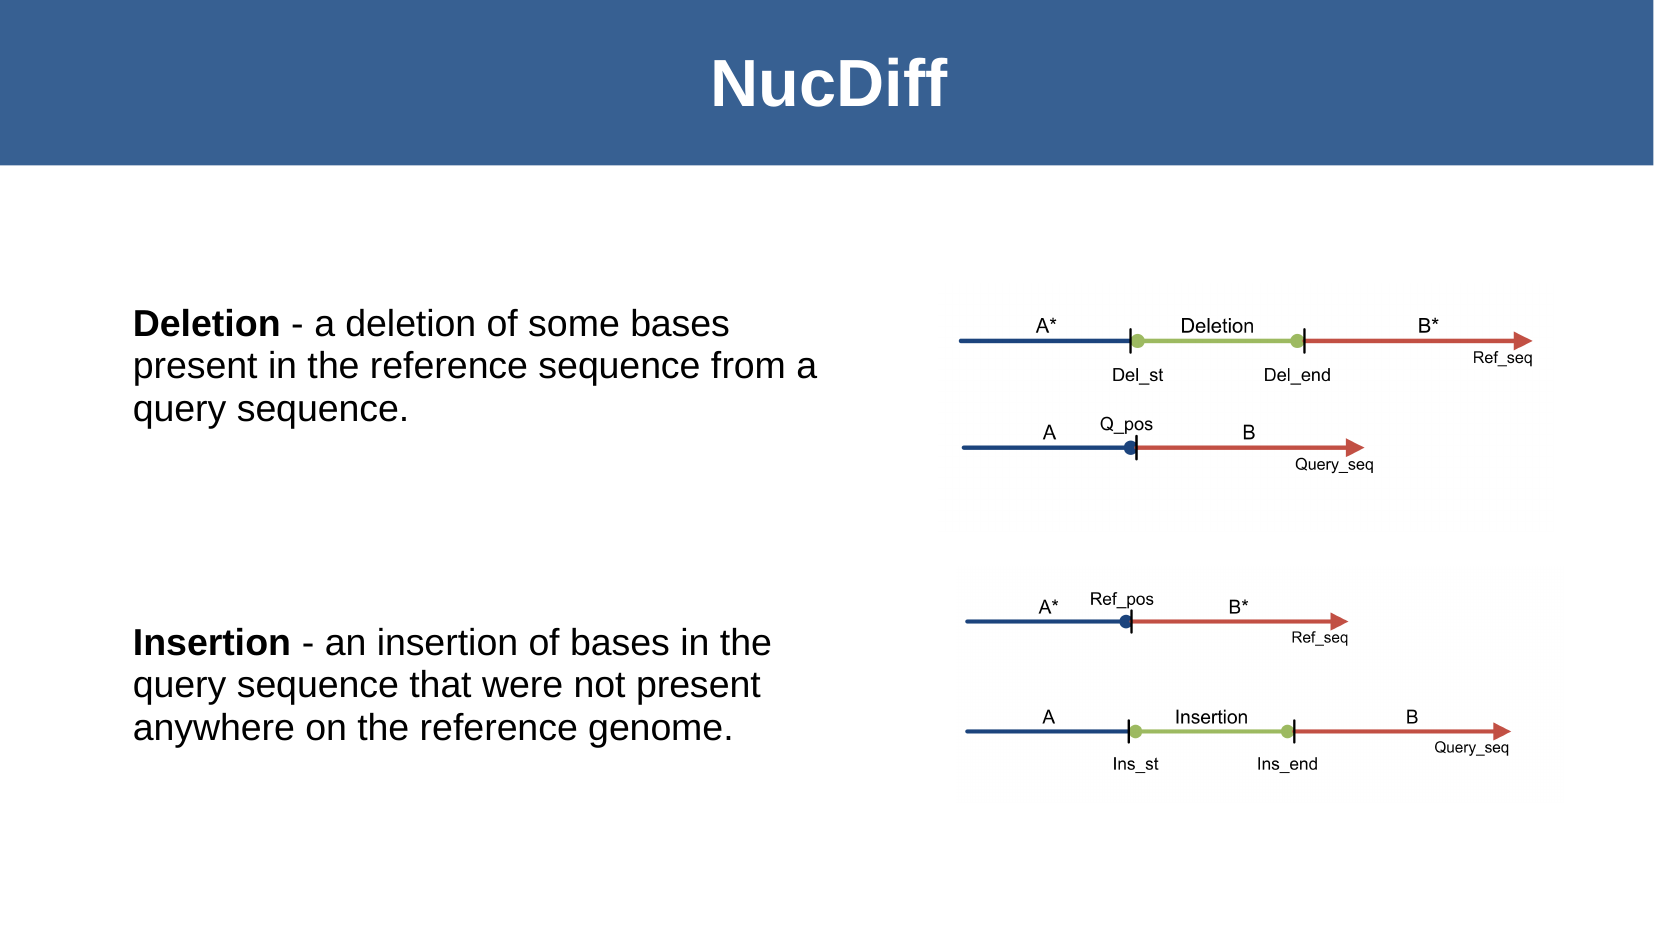

NucDiff
Deletion - a deletion of some bases present in the reference sequence from a query sequence.
Insertion - an insertion of bases in the query sequence that were not present anywhere on the reference genome.